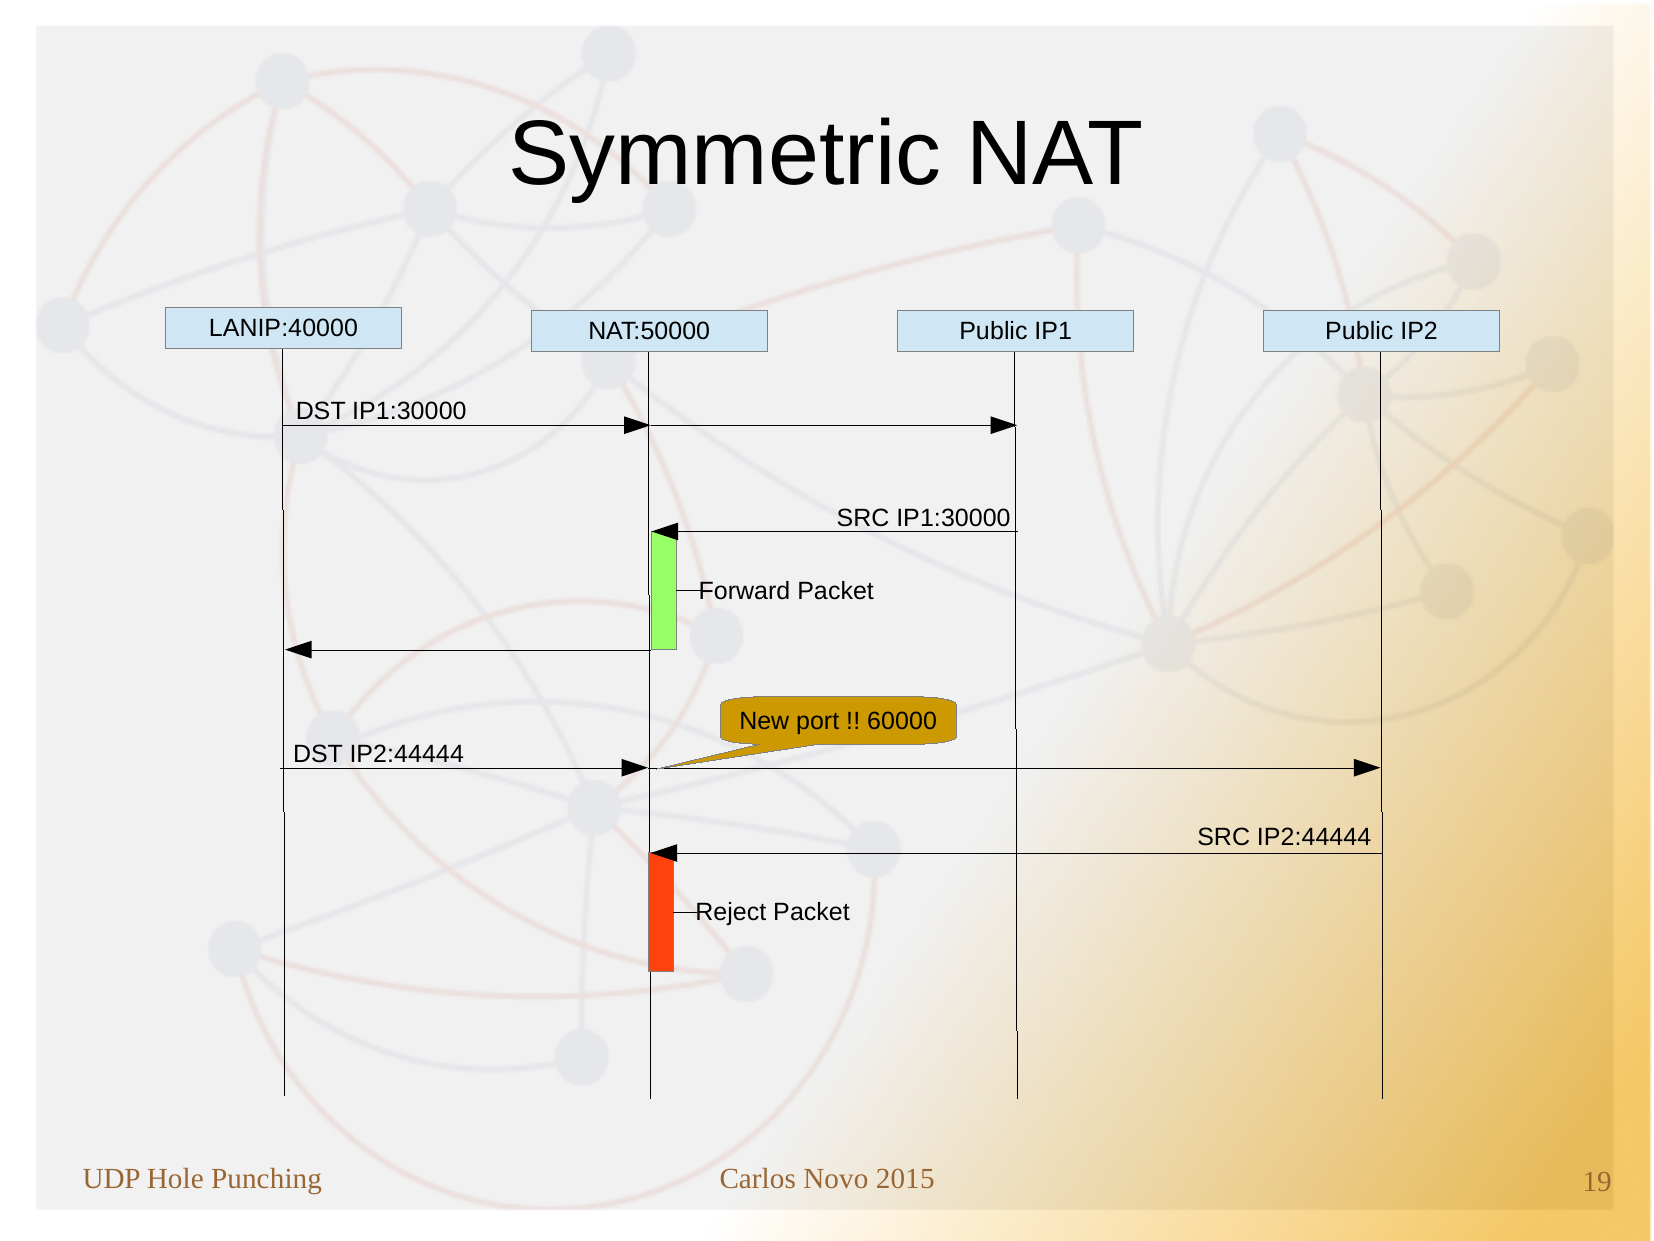

# Symmetric NAT
LANIP:40000
NAT:50000
Public IP1
Public IP2
DST IP1:30000
SRC IP1:30000
Forward Packet
New port !! 60000
DST IP2:44444
SRC IP2:44444
Reject Packet
19